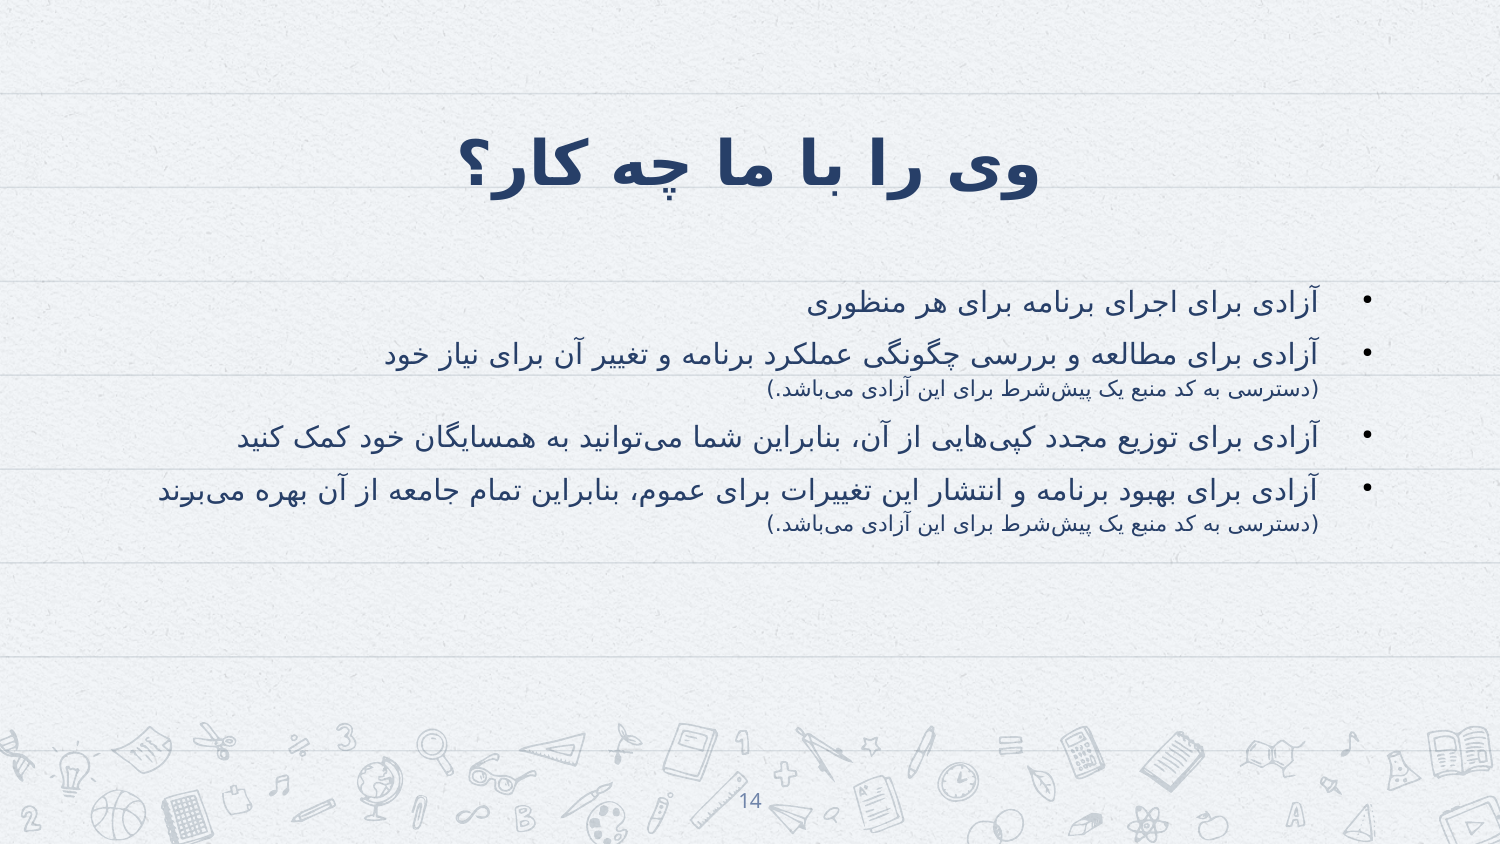

# وی را با ما چه کار؟
آزادی برای اجرای برنامه برای هر منظوری
آزادی برای مطالعه و بررسی چگونگی عملکرد برنامه و تغییر آن برای نیاز خود
(دسترسی به کد منبع یک پیش‌شرط برای این آزادی می‌باشد.)
آزادی برای توزیع مجدد کپی‌هایی از آن، بنابراین شما می‌توانید به همسایگان خود کمک کنید
آزادی برای بهبود برنامه و انتشار این تغییرات برای عموم، بنابراین تمام جامعه از آن بهره می‌برند
(دسترسی به کد منبع یک پیش‌شرط برای این آزادی می‌باشد.)